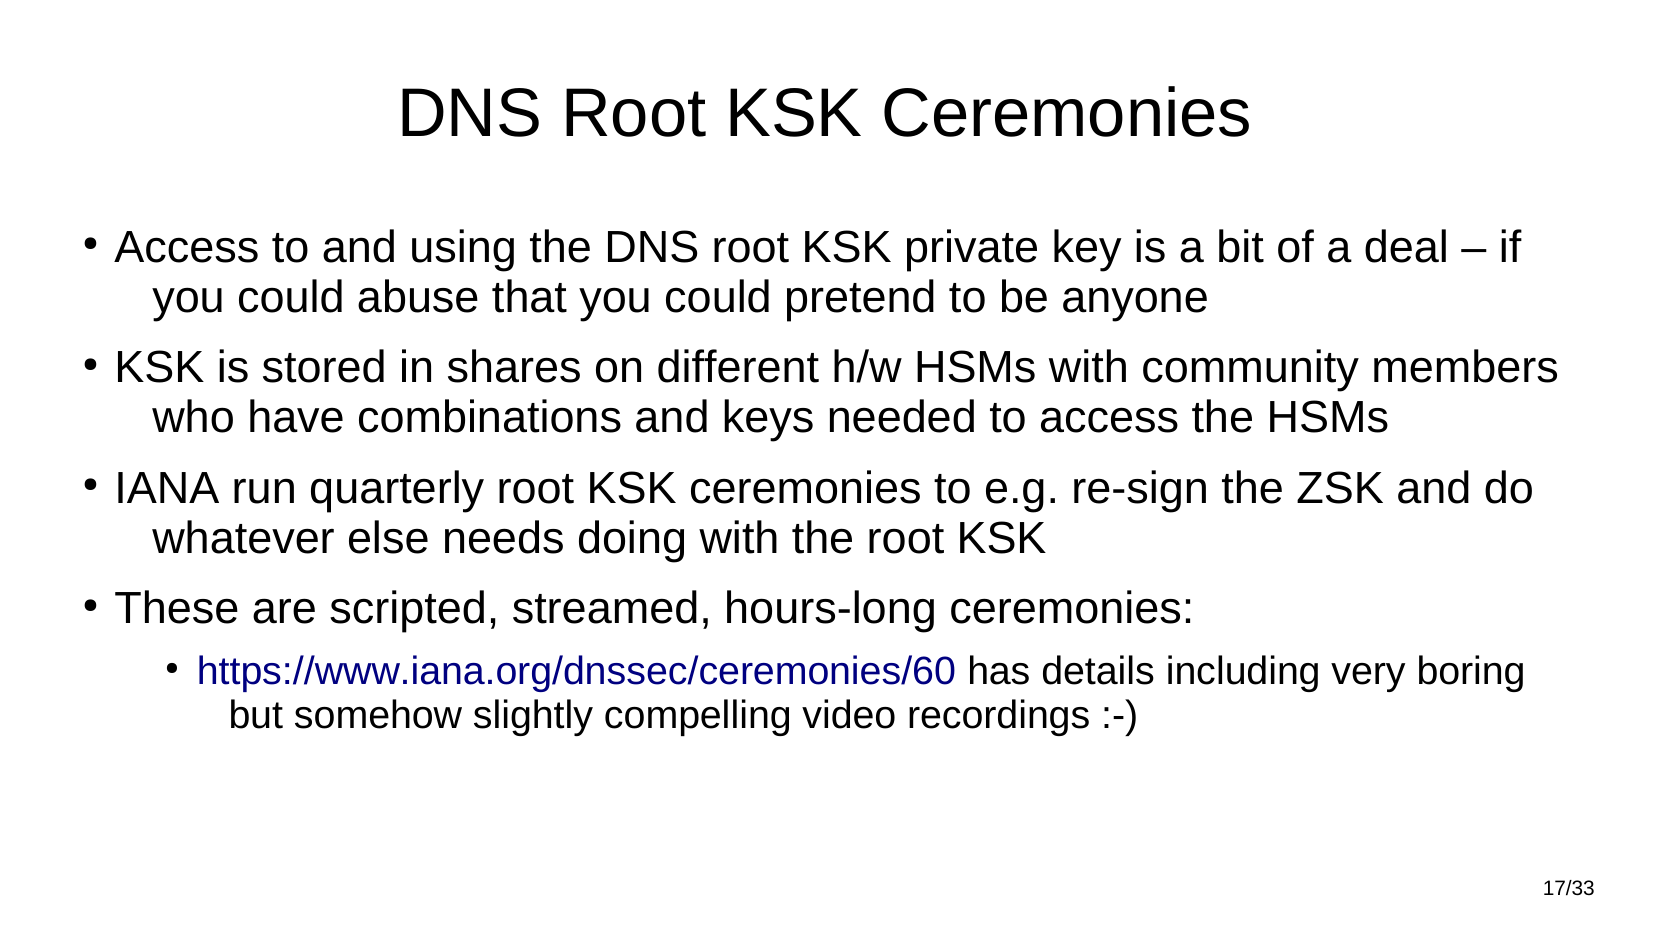

# DNS Root KSK Ceremonies
Access to and using the DNS root KSK private key is a bit of a deal – if you could abuse that you could pretend to be anyone
KSK is stored in shares on different h/w HSMs with community members who have combinations and keys needed to access the HSMs
IANA run quarterly root KSK ceremonies to e.g. re-sign the ZSK and do whatever else needs doing with the root KSK
These are scripted, streamed, hours-long ceremonies:
https://www.iana.org/dnssec/ceremonies/60 has details including very boring but somehow slightly compelling video recordings :-)